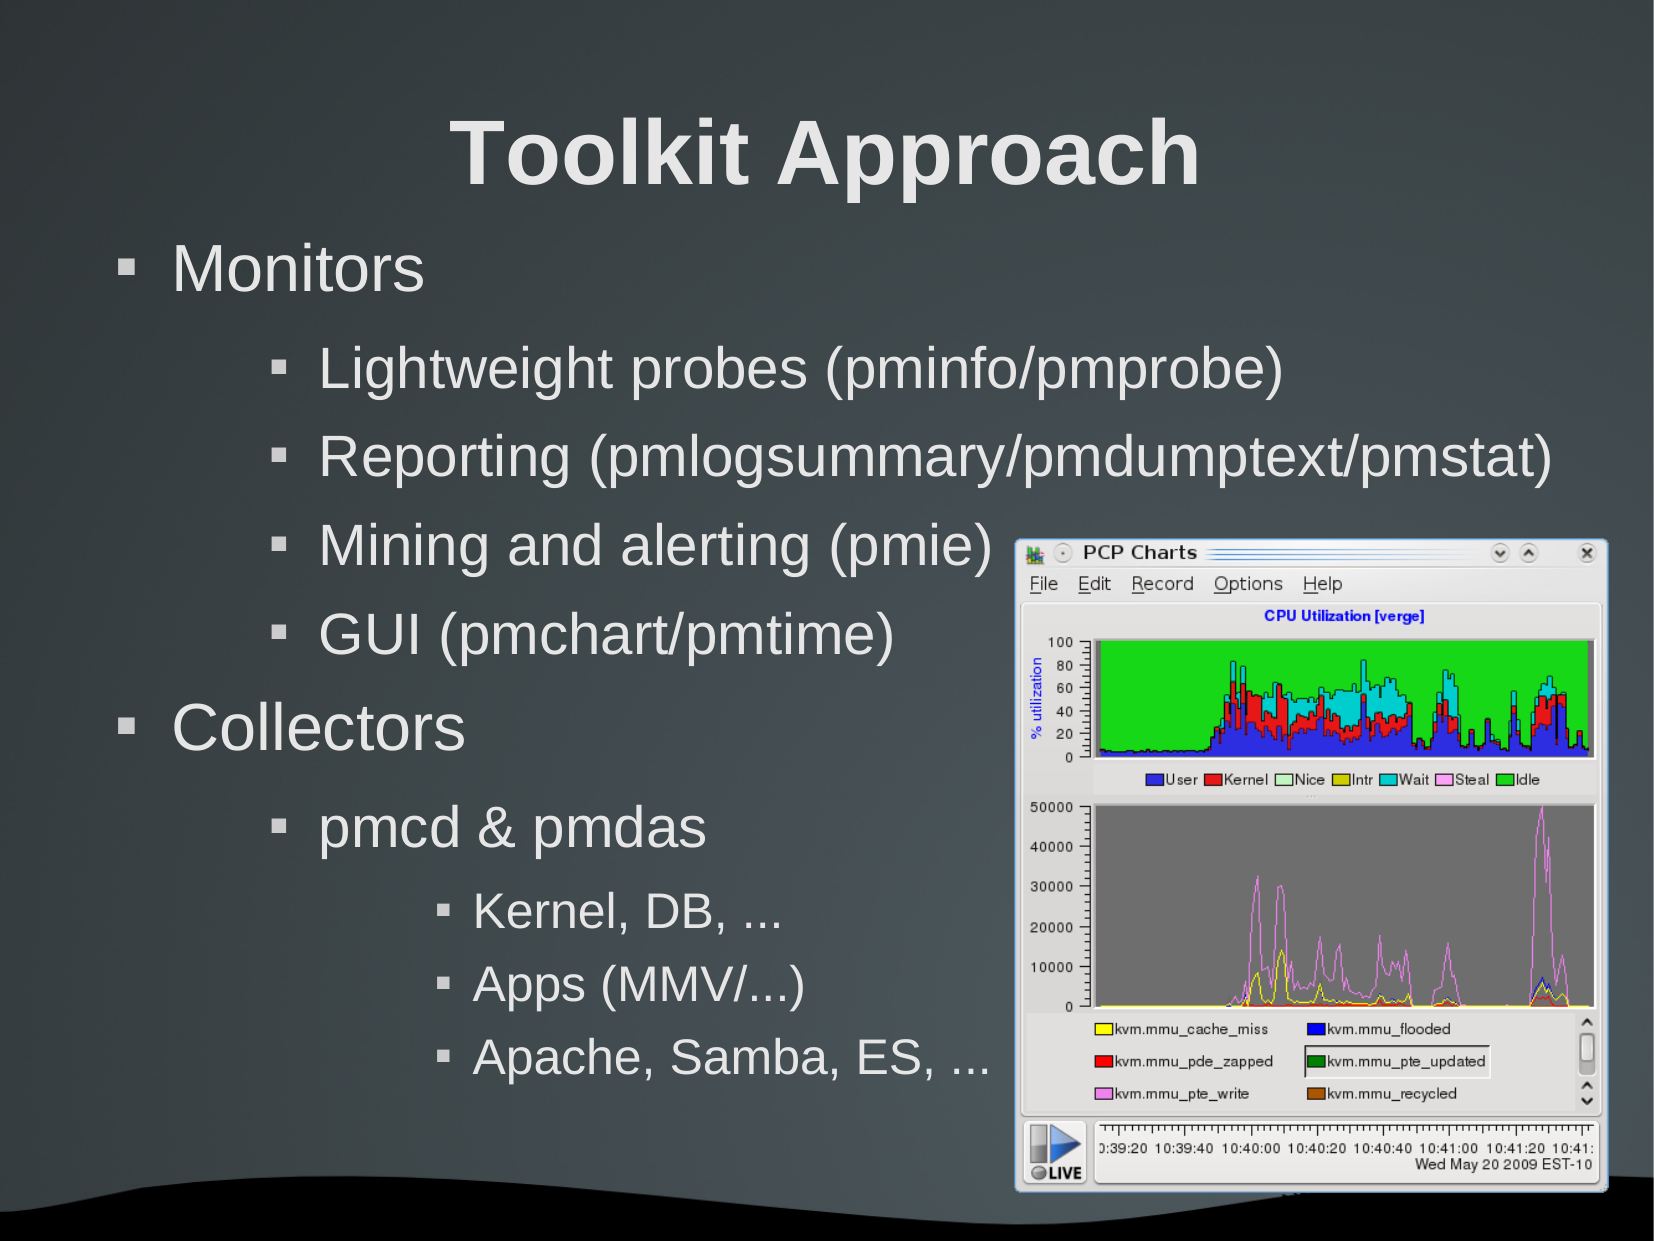

# Toolkit Approach
Monitors
Lightweight probes (pminfo/pmprobe)
Reporting (pmlogsummary/pmdumptext/pmstat)
Mining and alerting (pmie)
GUI (pmchart/pmtime)
Collectors
pmcd & pmdas
Kernel, DB, ...
Apps (MMV/...)
Apache, Samba, ES, ...